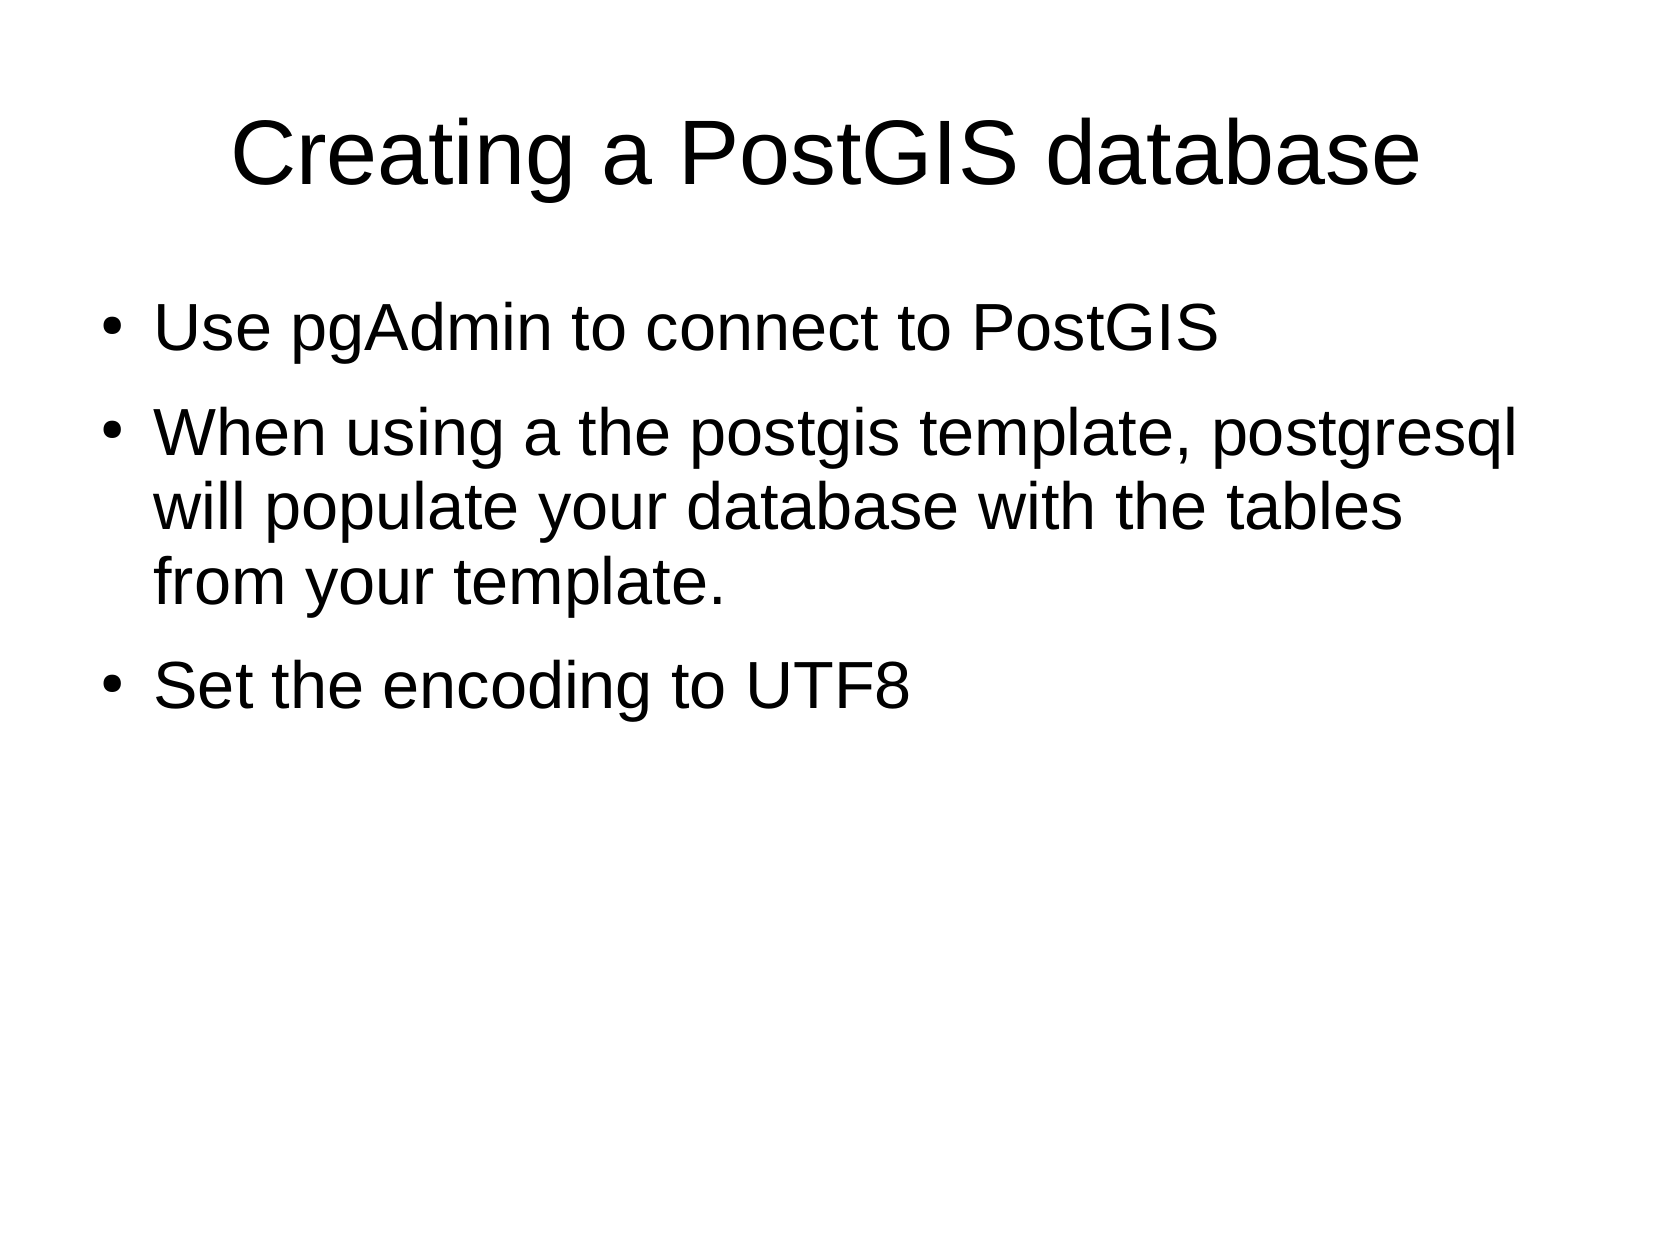

# Creating a PostGIS database
Use pgAdmin to connect to PostGIS
When using a the postgis template, postgresql will populate your database with the tables from your template.
Set the encoding to UTF8